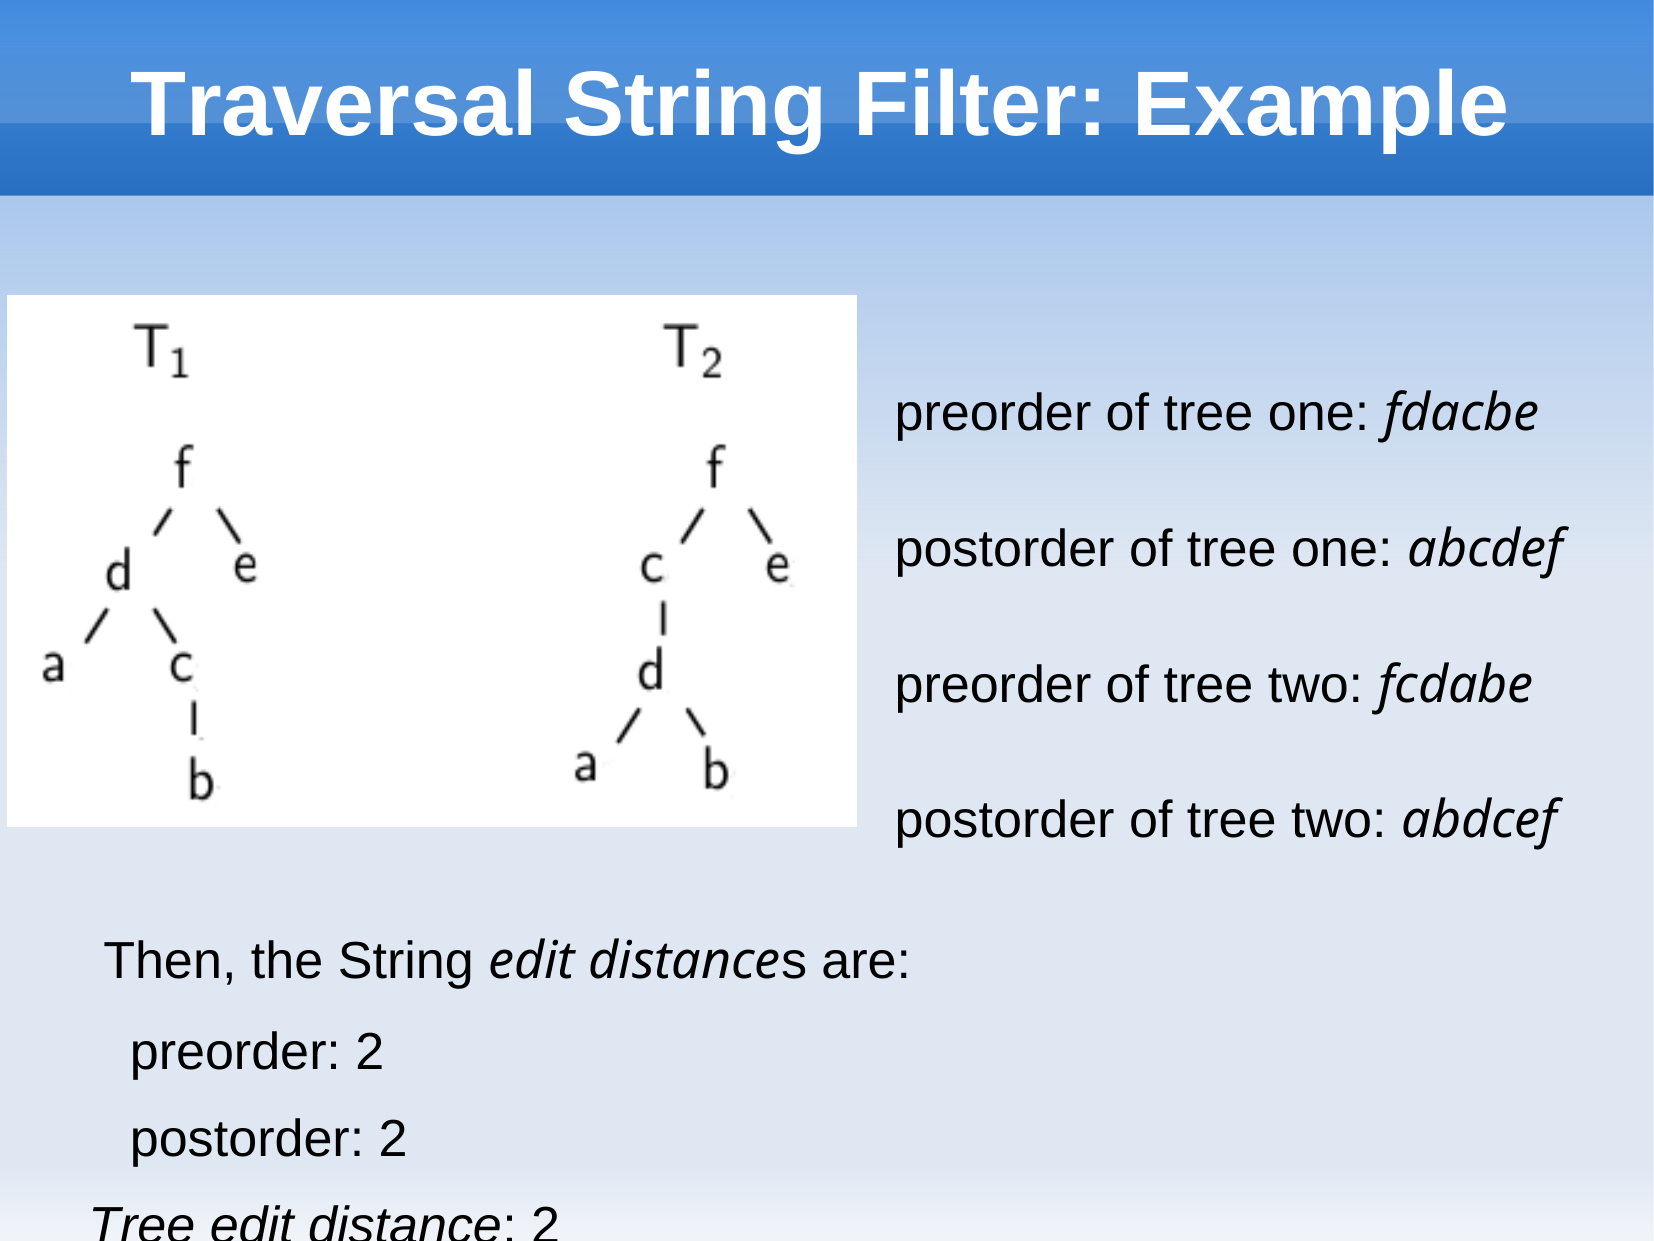

Traversal String Filter: Example
# preorder of tree one: fdacbe
postorder of tree one: abcdef
preorder of tree two: fcdabe
postorder of tree two: abdcef
Then, the String edit distances are:
preorder: 2
postorder: 2
Tree edit distance: 2